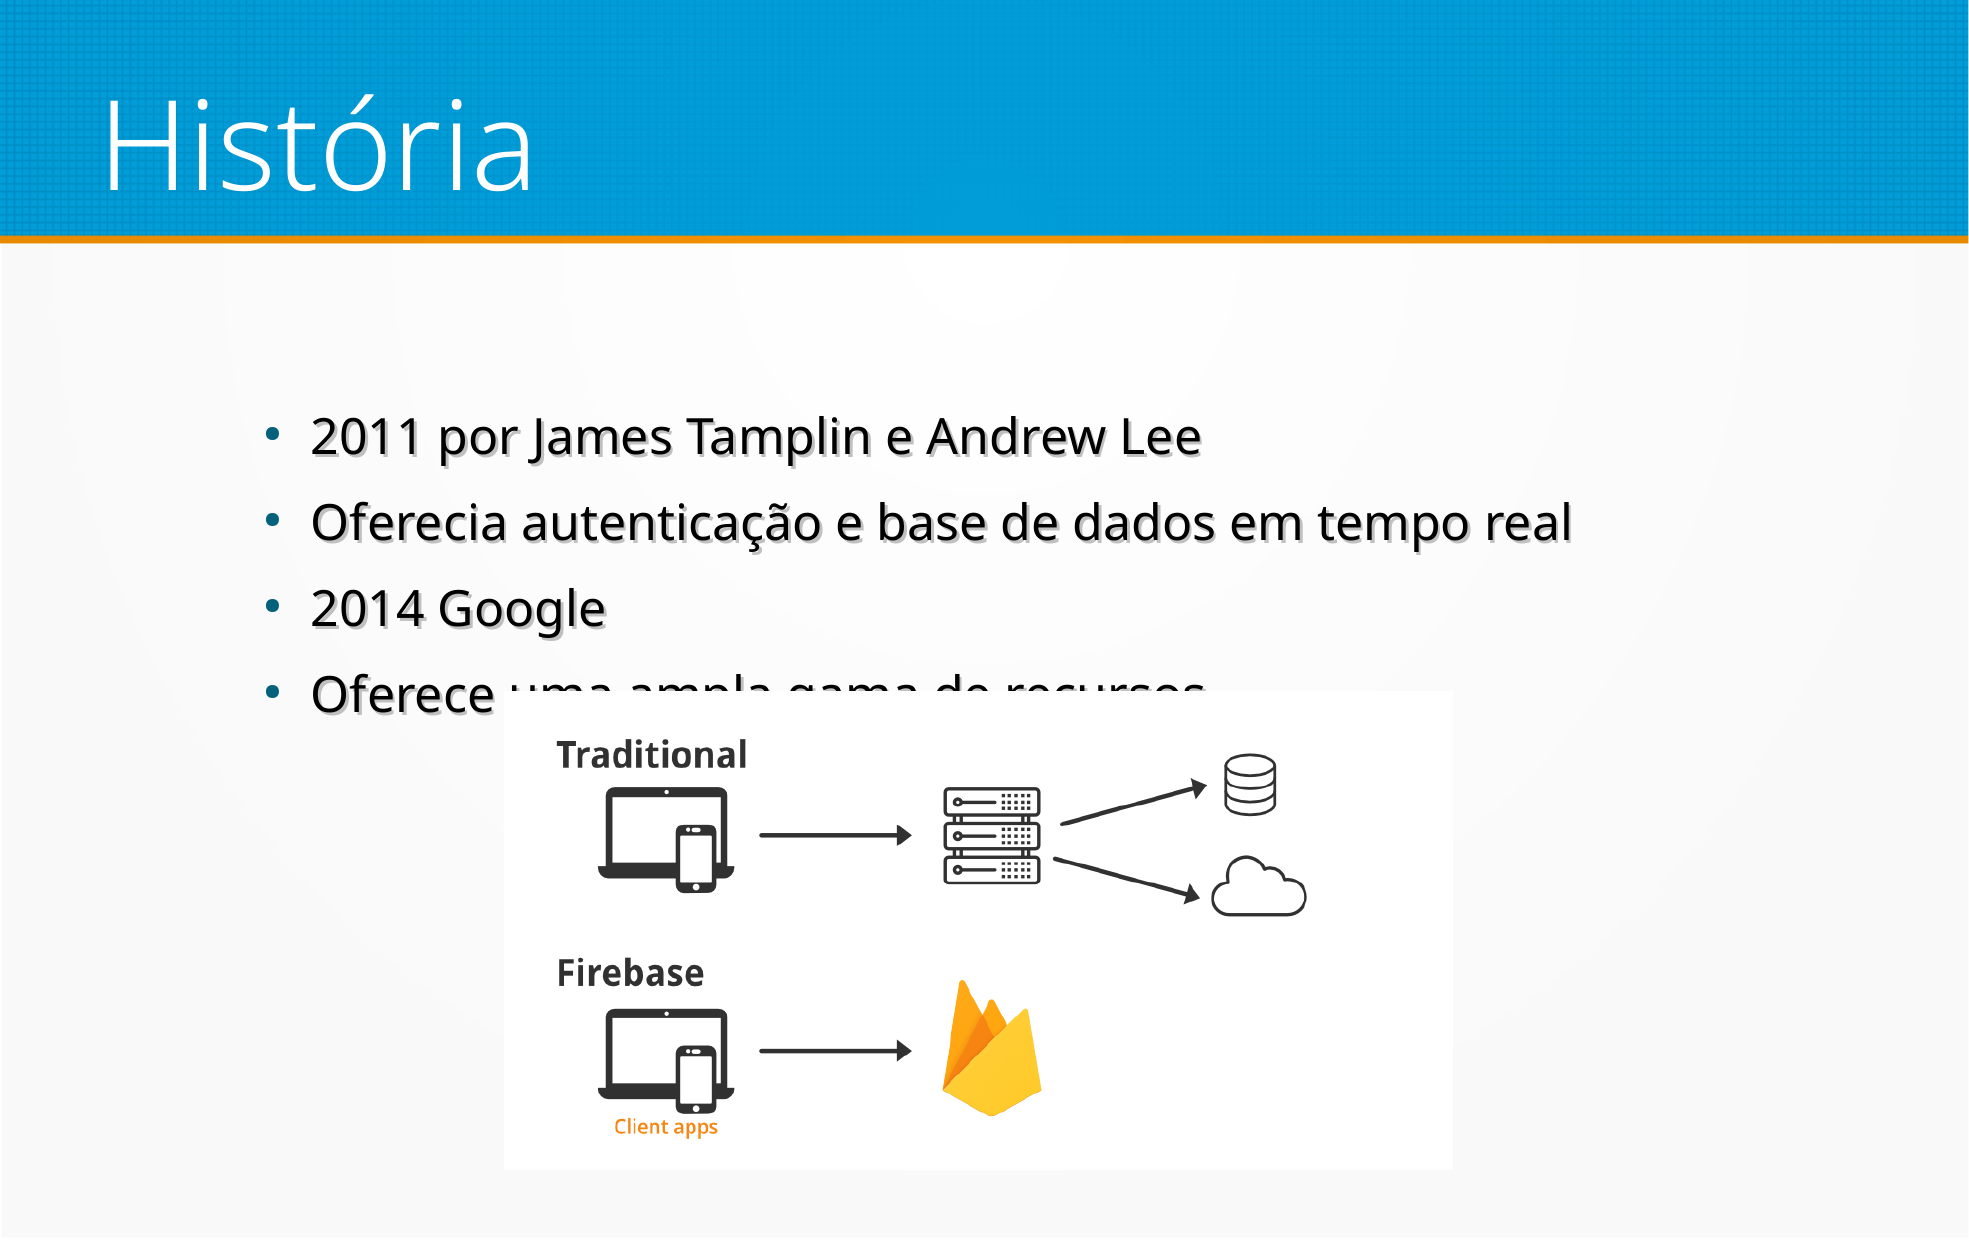

# História
2011 por James Tamplin e Andrew Lee
Oferecia autenticação e base de dados em tempo real
2014 Google
Oferece uma ampla gama de recursos